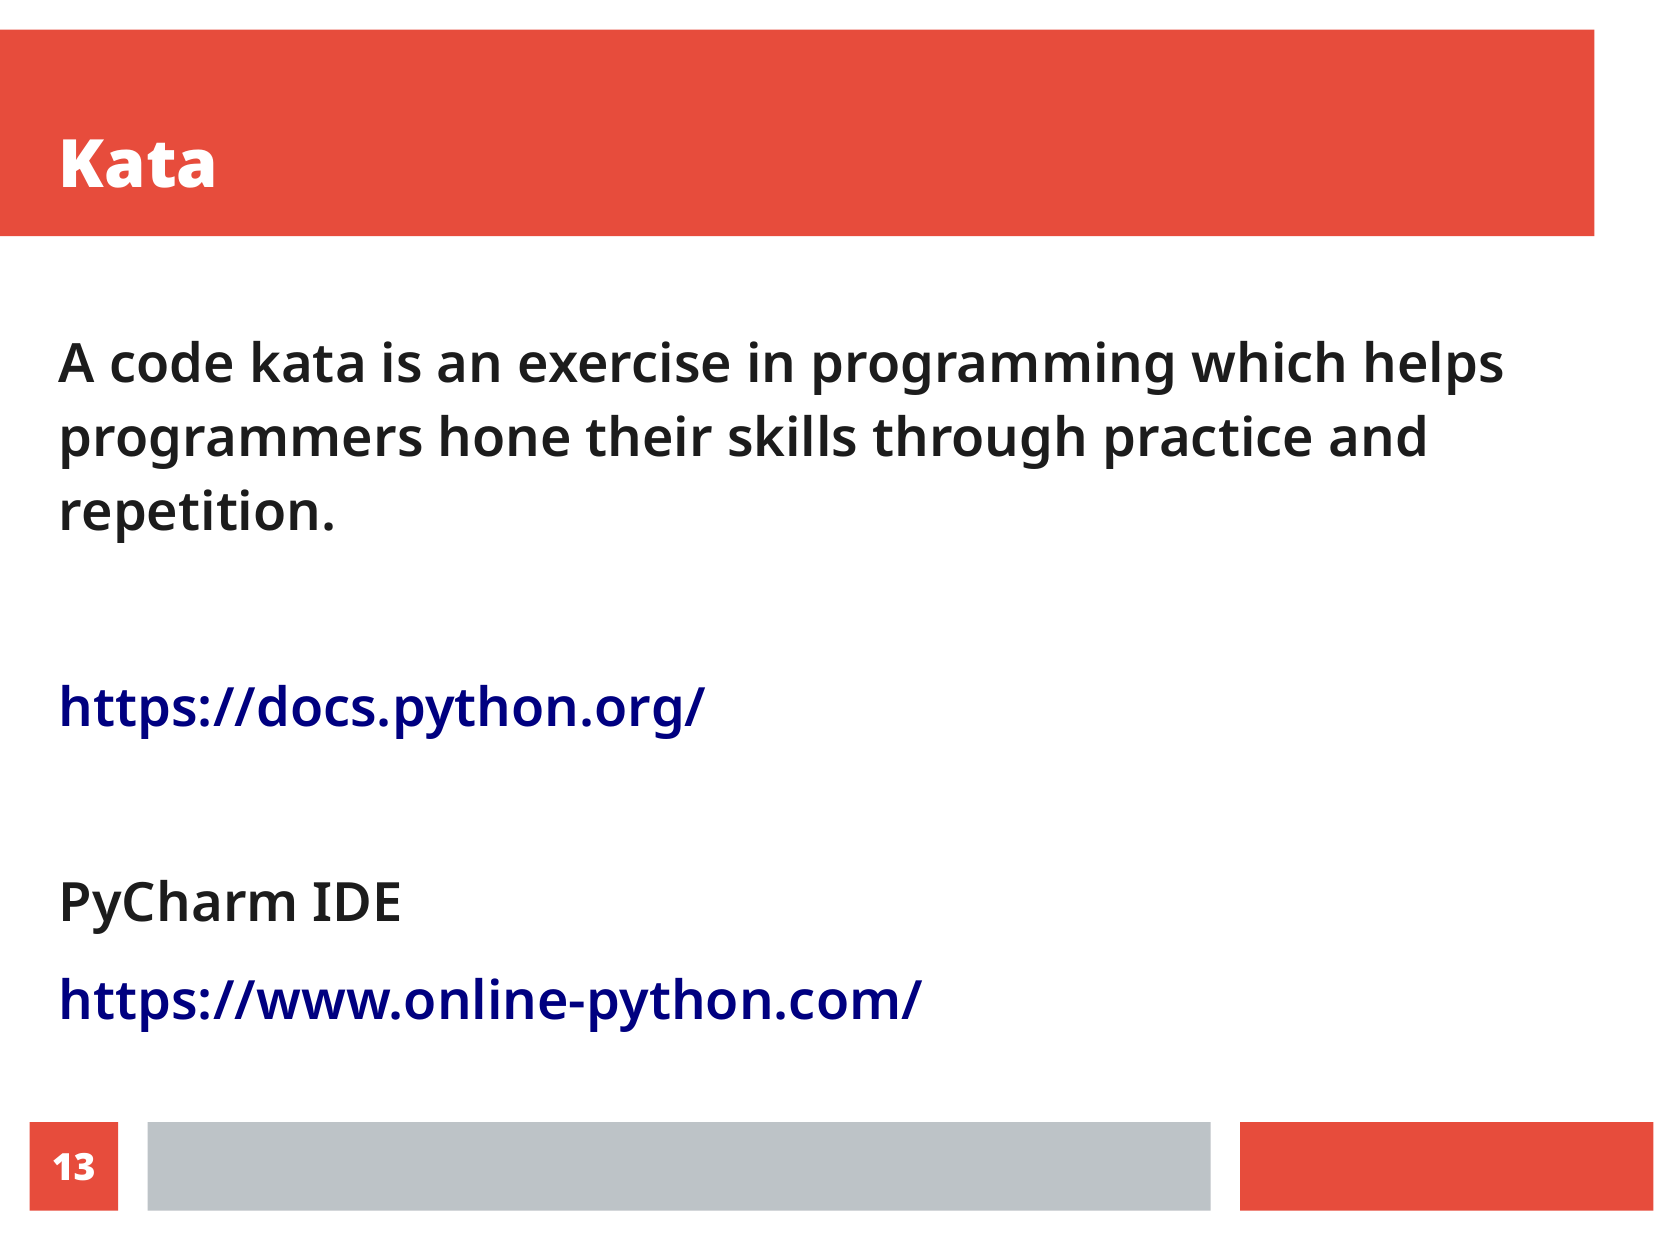

# Kata
A code kata is an exercise in programming which helps programmers hone their skills through practice and repetition.
https://docs.python.org/
PyCharm IDE
https://www.online-python.com/
13